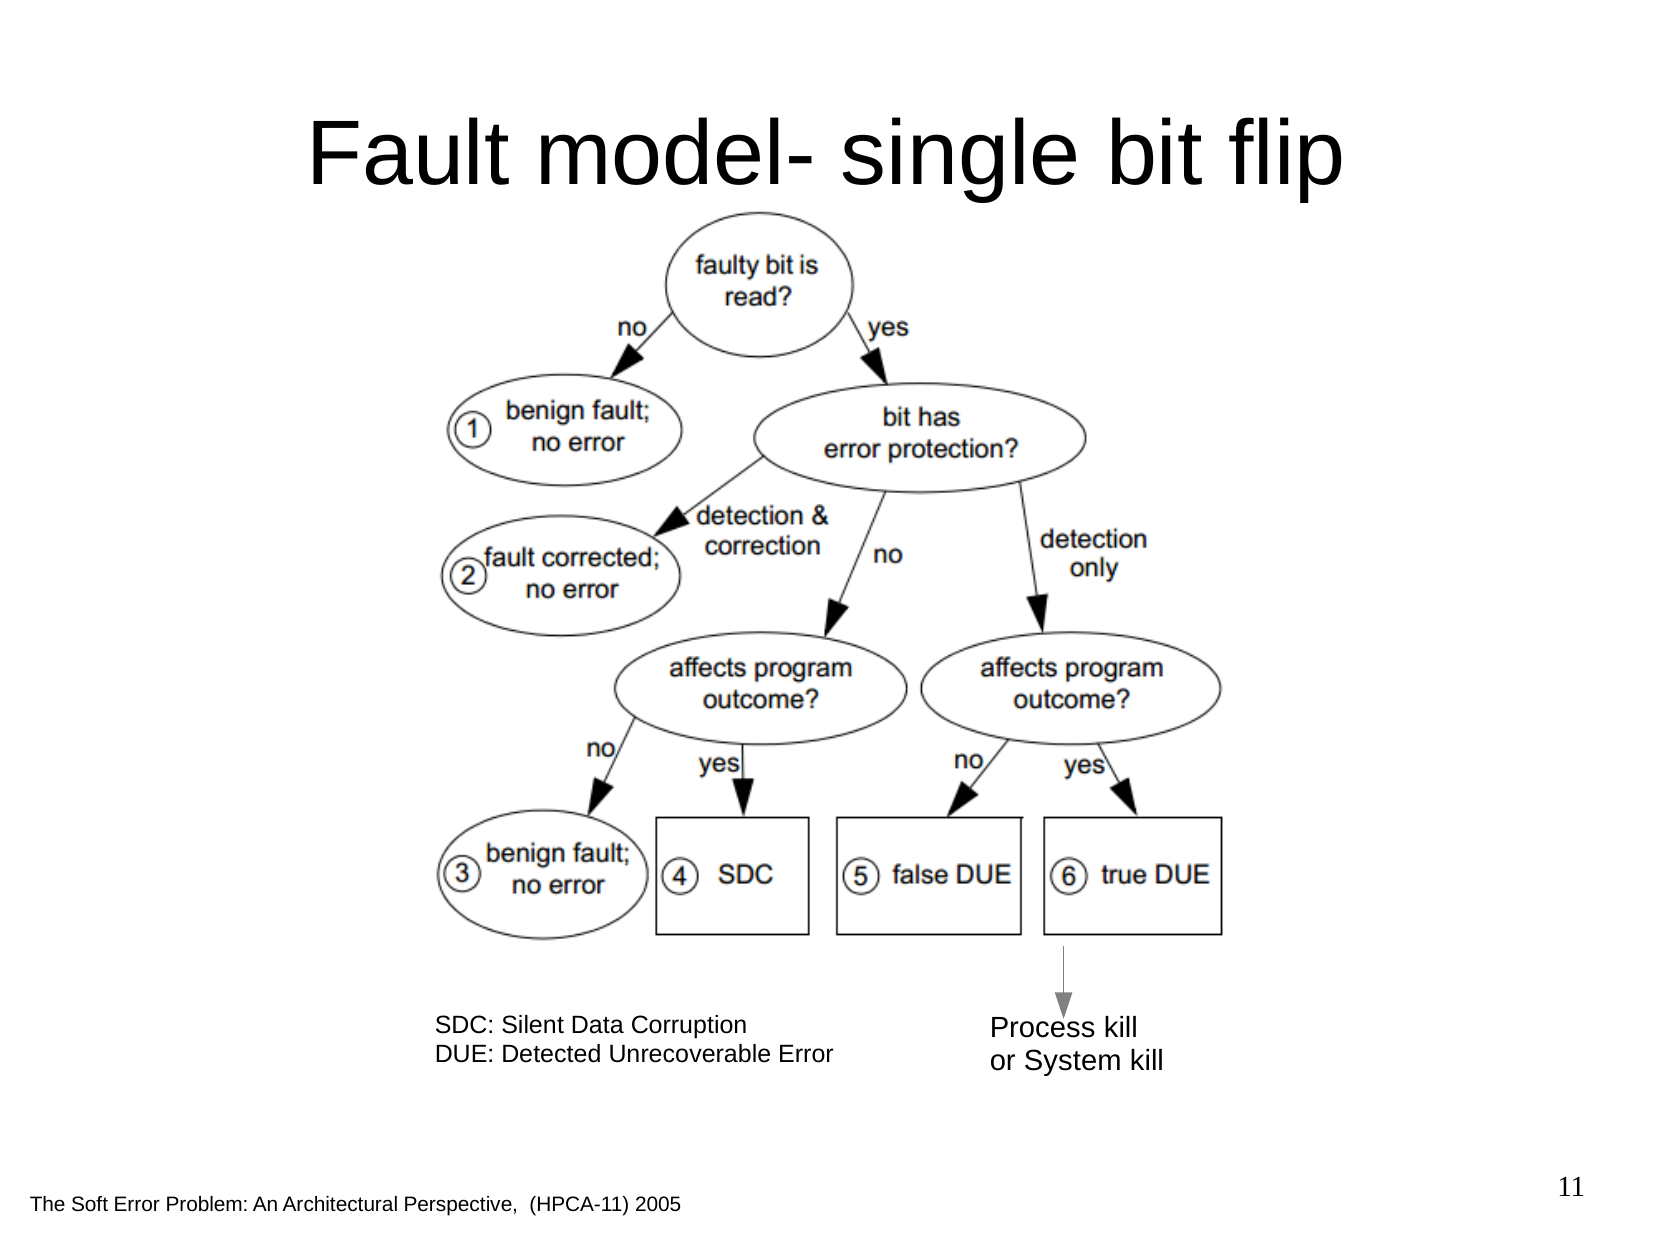

# Fault model- single bit flip
SDC: Silent Data Corruption
DUE: Detected Unrecoverable Error
Process kill or System kill
11
The Soft Error Problem: An Architectural Perspective, (HPCA-11) 2005